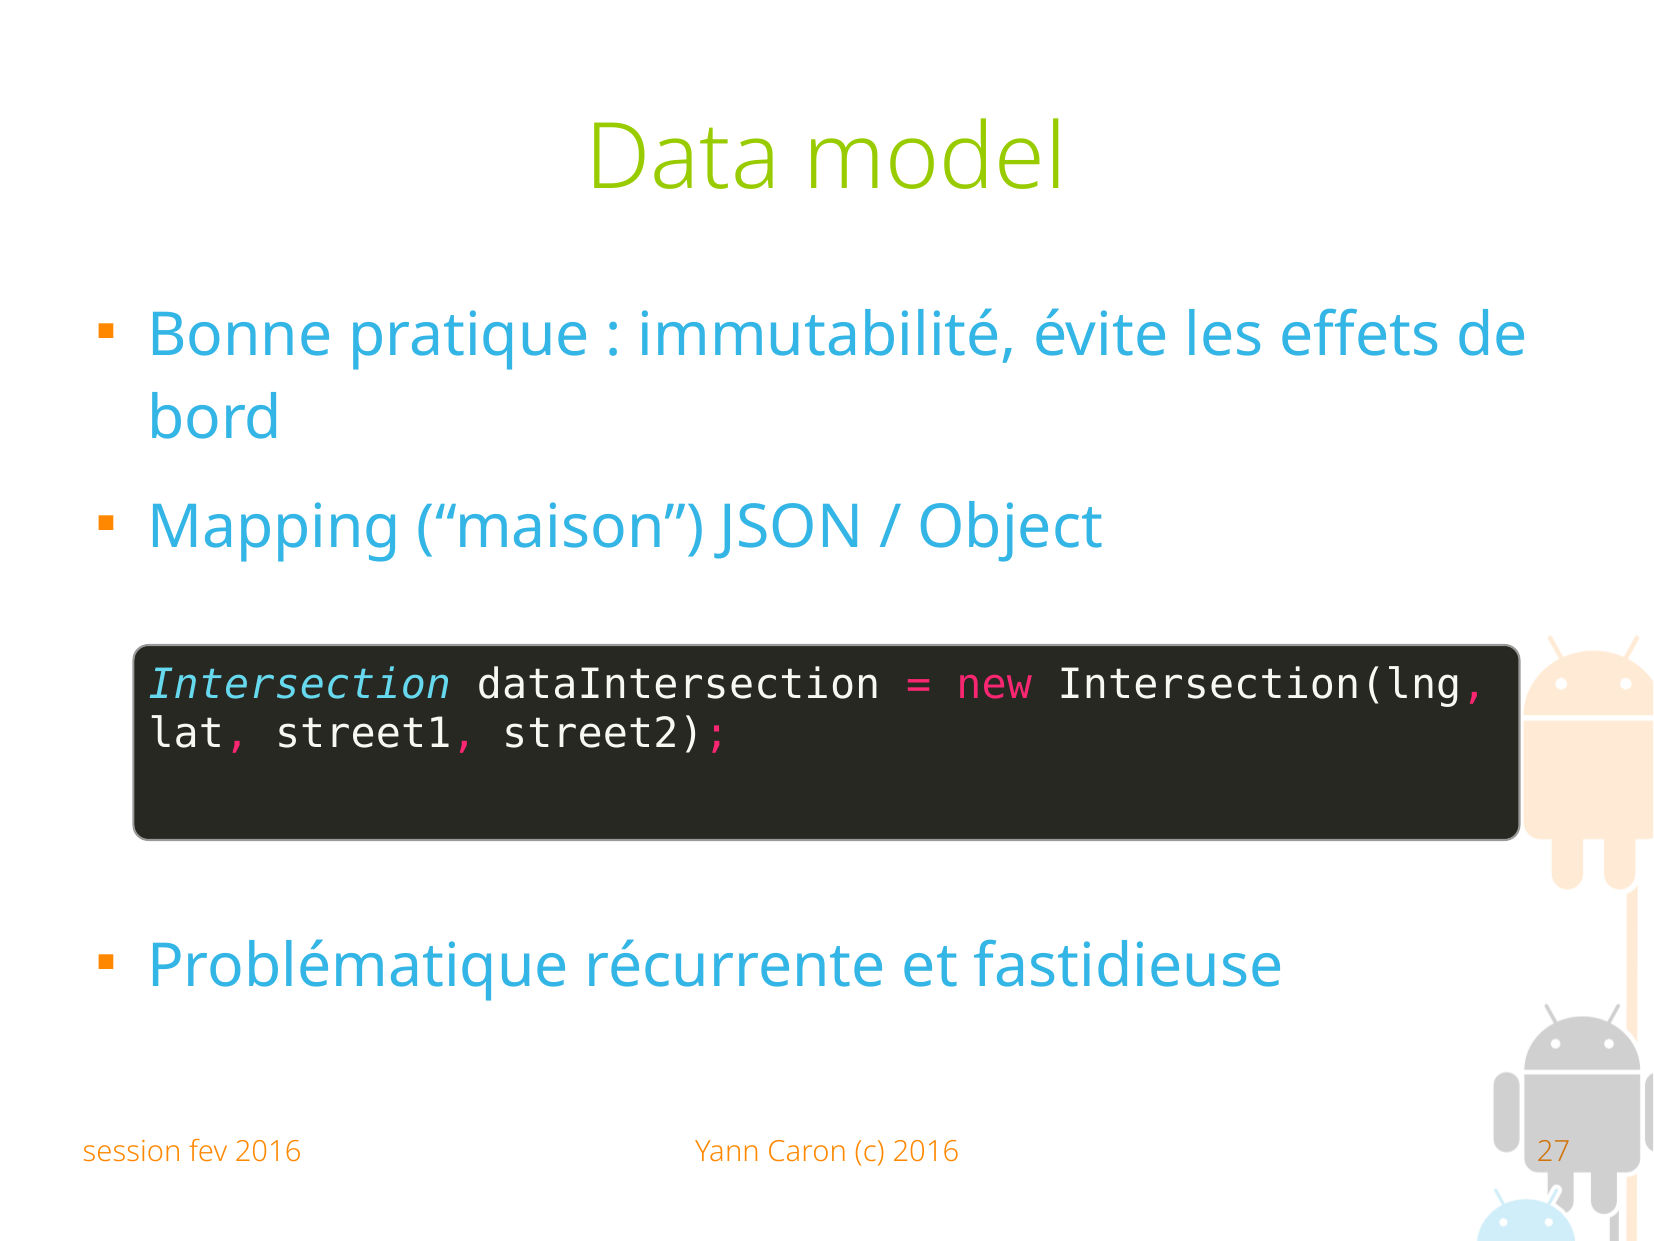

# Data model
Bonne pratique : immutabilité, évite les effets de bord
Mapping (“maison”) JSON / Object
Problématique récurrente et fastidieuse
Intersection dataIntersection = new Intersection(lng, lat, street1, street2);
session fev 2016
Yann Caron (c) 2016
27